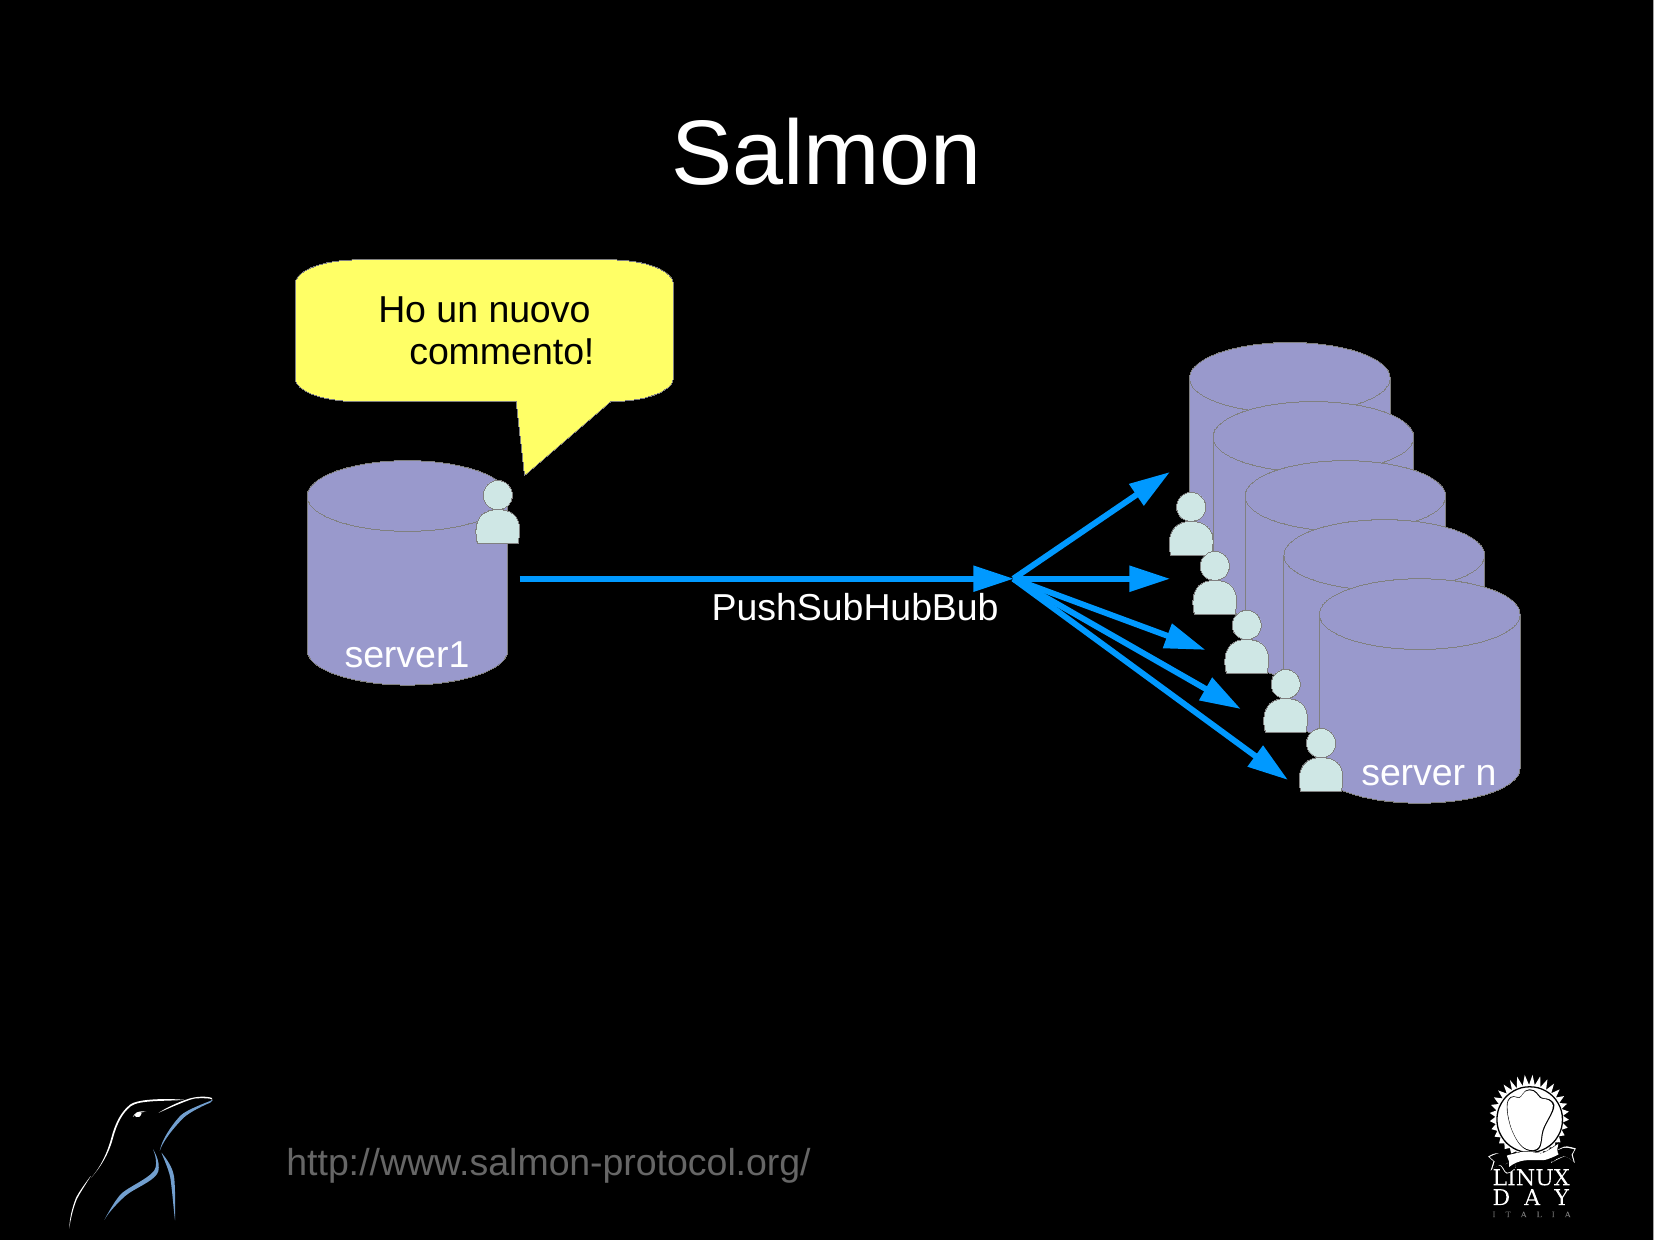

# Salmon
Ho un nuovo commento!
PushSubHubBub
server1
server n
http://www.salmon-protocol.org/